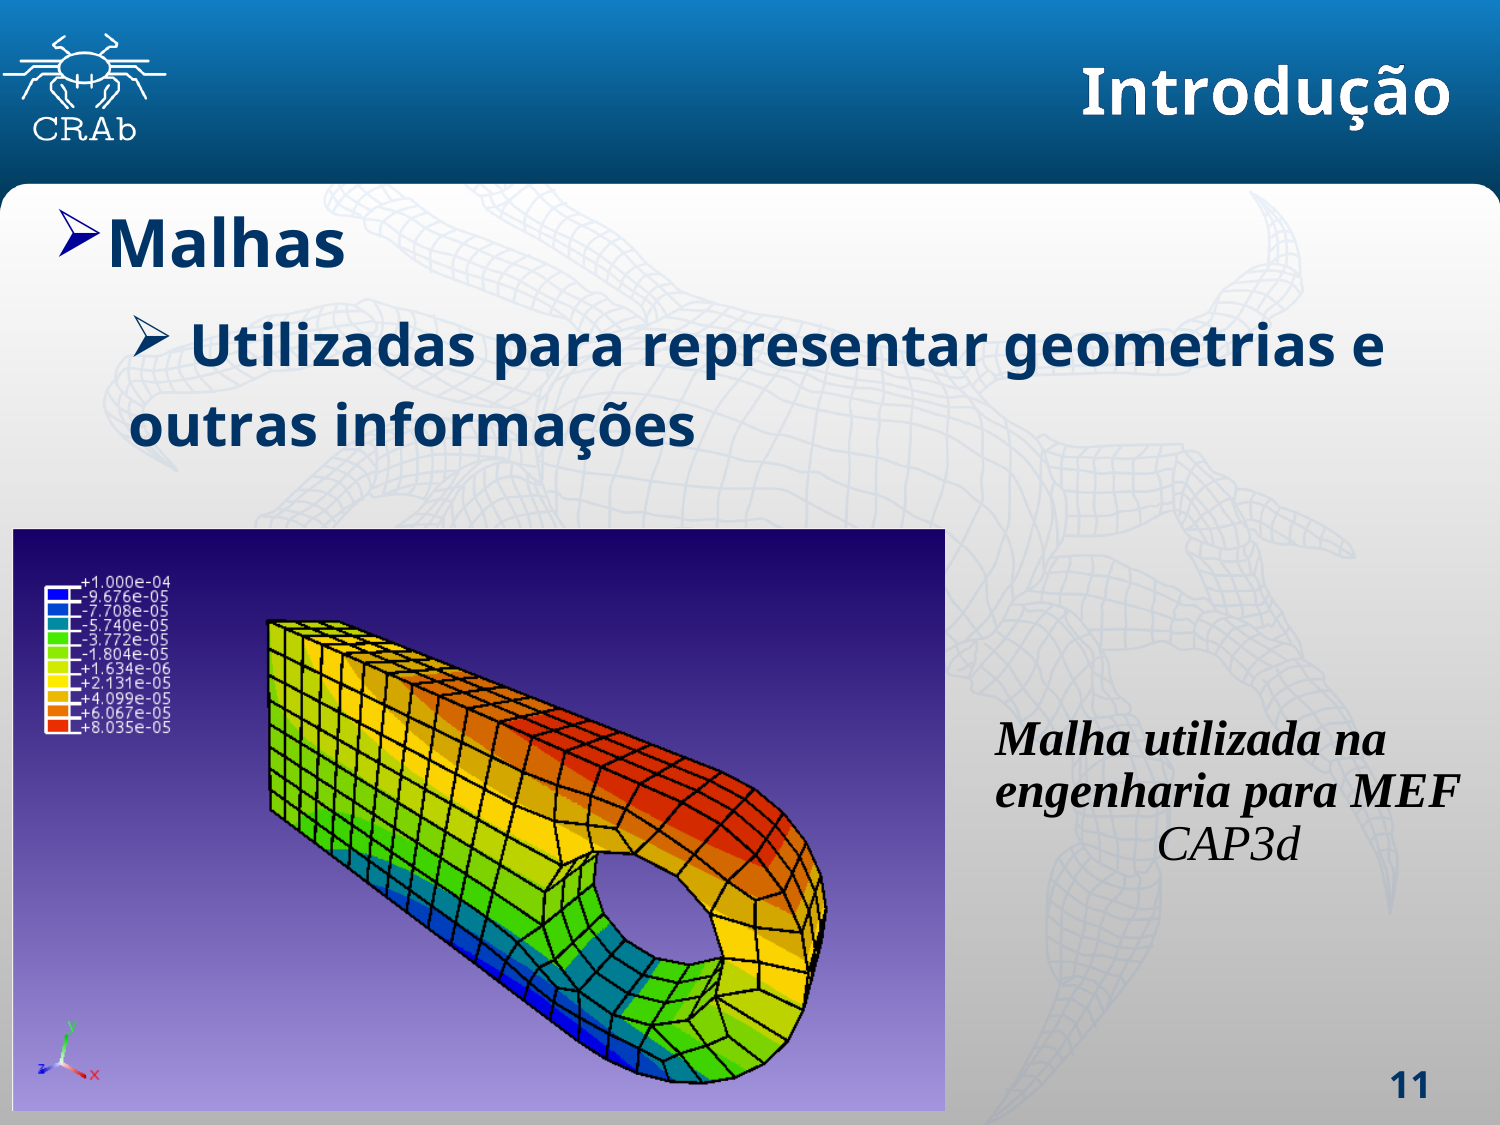

# Introdução
Malhas
 Utilizadas para representar geometrias e outras informações
Malha utilizada na
engenharia para MEF
CAP3d